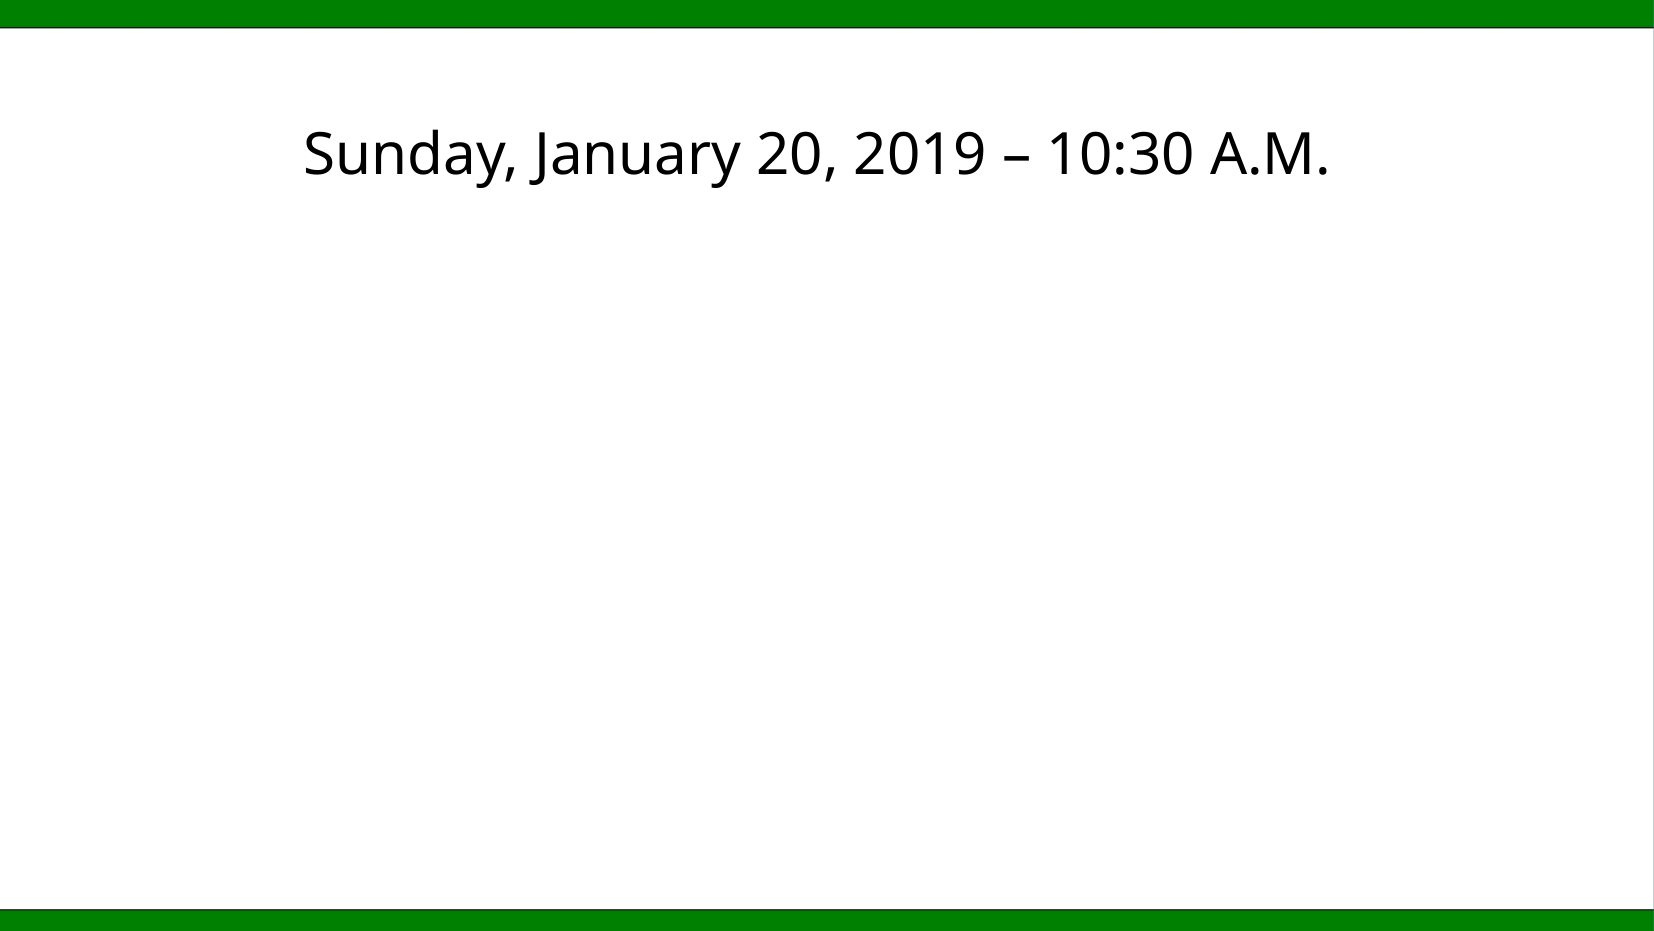

Sunday, January 20, 2019 – 10:30 A.M.